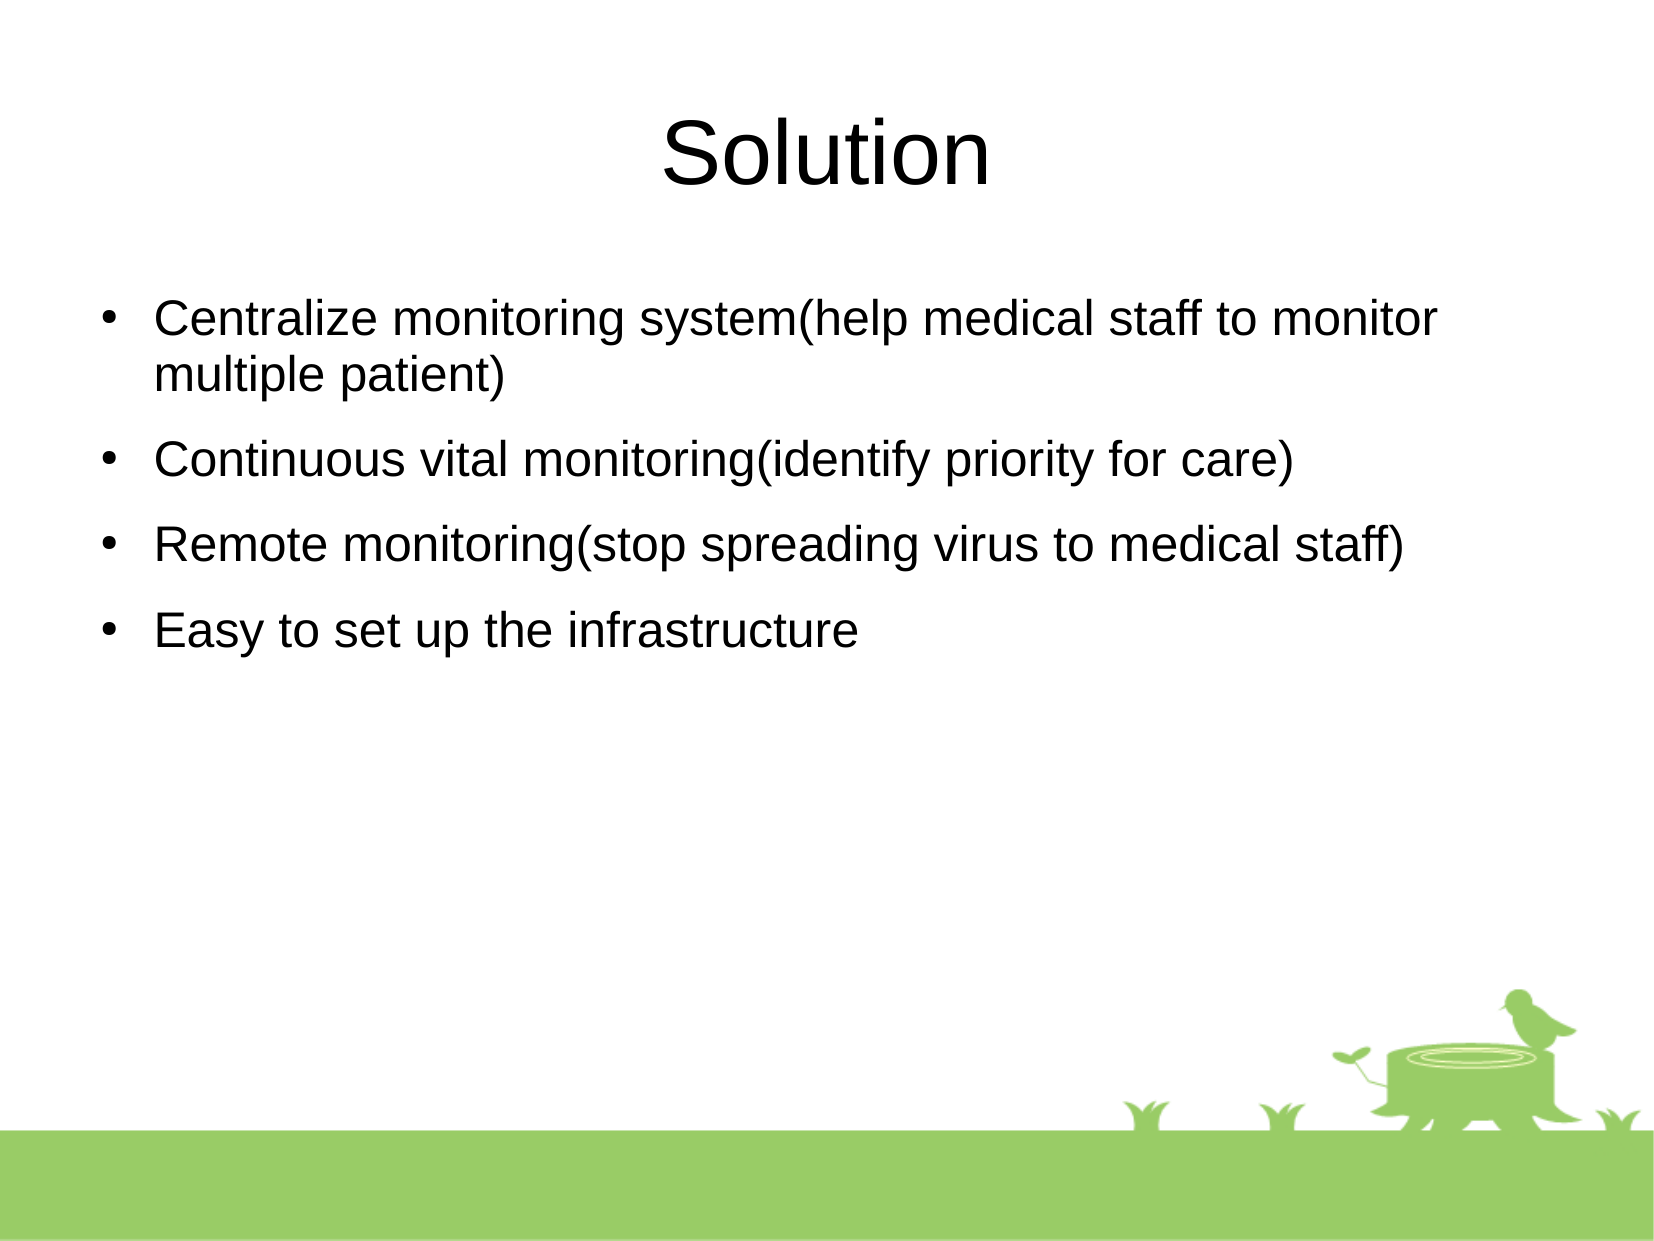

# Solution
Centralize monitoring system(help medical staff to monitor multiple patient)
Continuous vital monitoring(identify priority for care)
Remote monitoring(stop spreading virus to medical staff)
Easy to set up the infrastructure